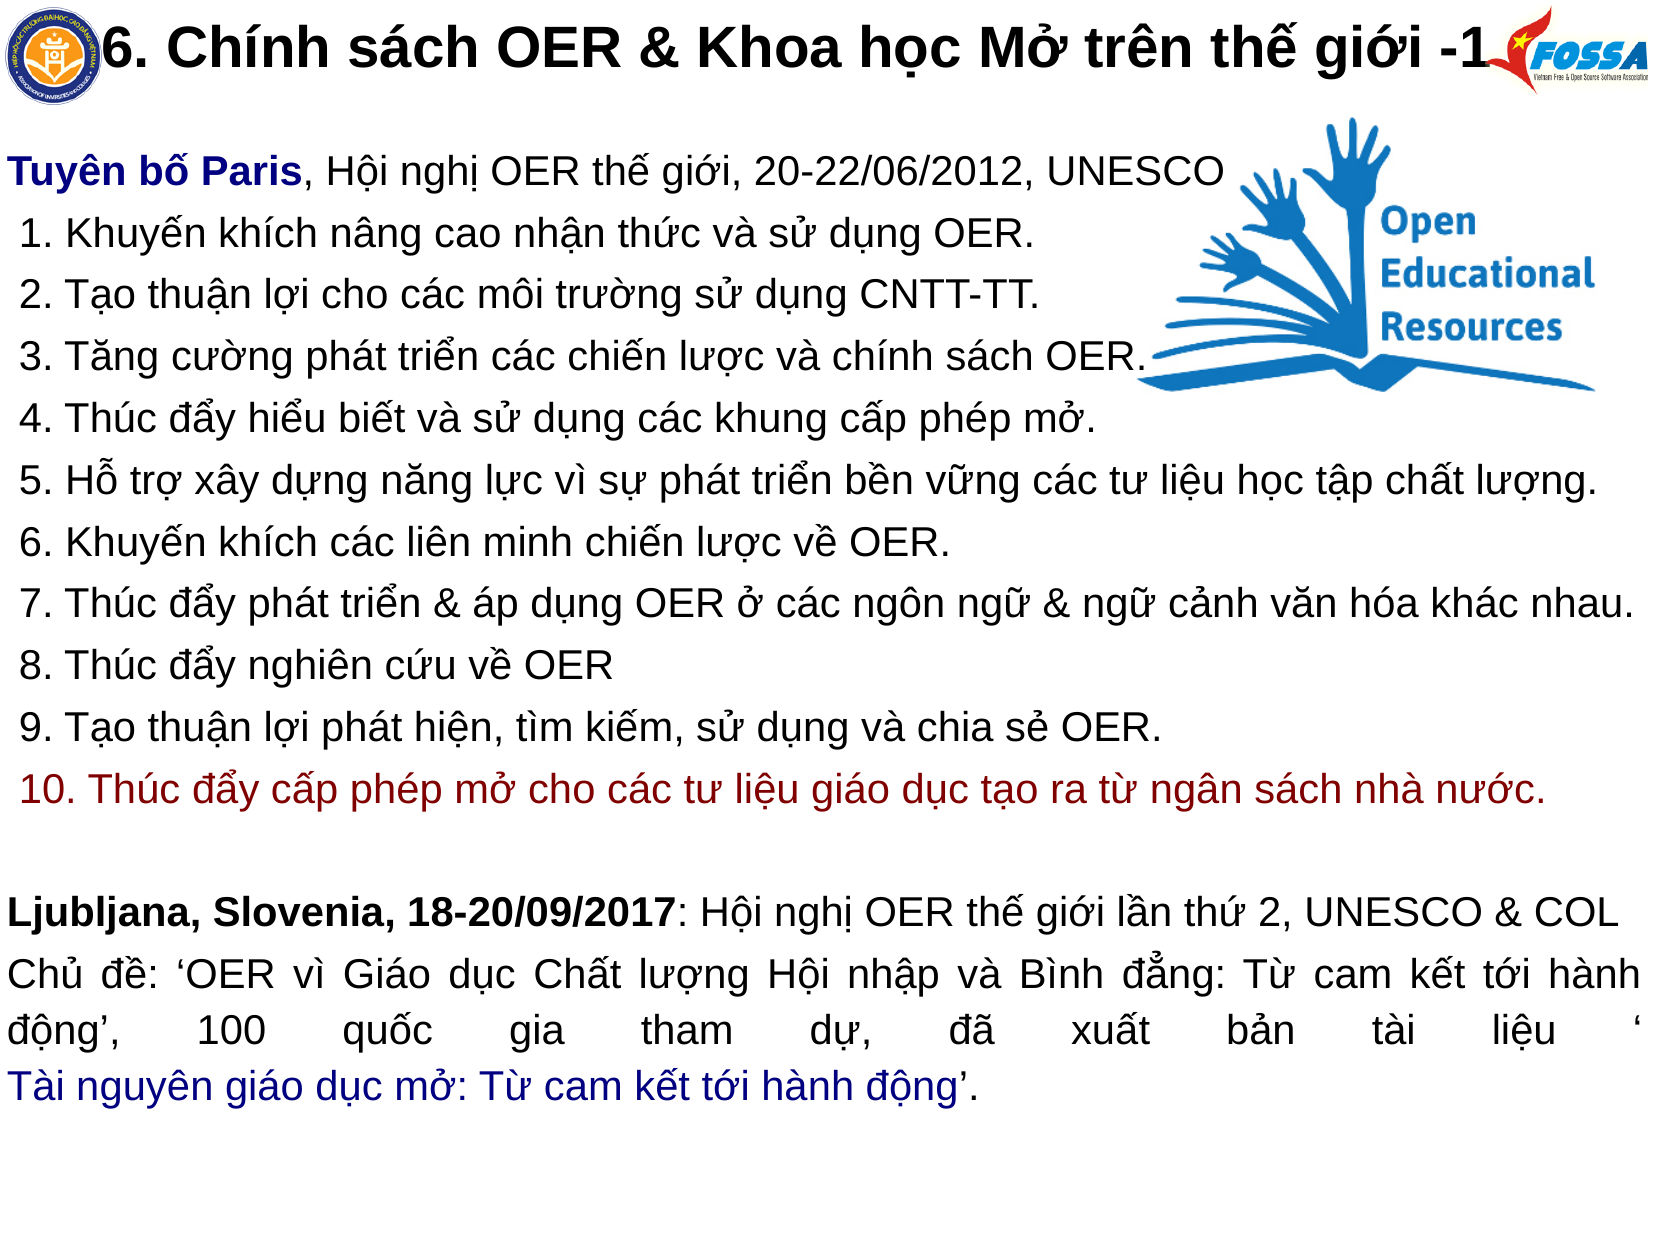

# 6. Chính sách OER & Khoa học Mở trên thế giới -1
Tuyên bố Paris, Hội nghị OER thế giới, 20-22/06/2012, UNESCO
1. Khuyến khích nâng cao nhận thức và sử dụng OER.
2. Tạo thuận lợi cho các môi trường sử dụng CNTT-TT.
3. Tăng cường phát triển các chiến lược và chính sách OER.
4. Thúc đẩy hiểu biết và sử dụng các khung cấp phép mở.
5. Hỗ trợ xây dựng năng lực vì sự phát triển bền vững các tư liệu học tập chất lượng.
6. Khuyến khích các liên minh chiến lược về OER.
7. Thúc đẩy phát triển & áp dụng OER ở các ngôn ngữ & ngữ cảnh văn hóa khác nhau.
8. Thúc đẩy nghiên cứu về OER
9. Tạo thuận lợi phát hiện, tìm kiếm, sử dụng và chia sẻ OER.
10. Thúc đẩy cấp phép mở cho các tư liệu giáo dục tạo ra từ ngân sách nhà nước.
Ljubljana, Slovenia, 18-20/09/2017: Hội nghị OER thế giới lần thứ 2, UNESCO & COL
Chủ đề: ‘OER vì Giáo dục Chất lượng Hội nhập và Bình đẳng: Từ cam kết tới hành động’, 100 quốc gia tham dự, đã xuất bản tài liệu ‘Tài nguyên giáo dục mở: Từ cam kết tới hành động’.